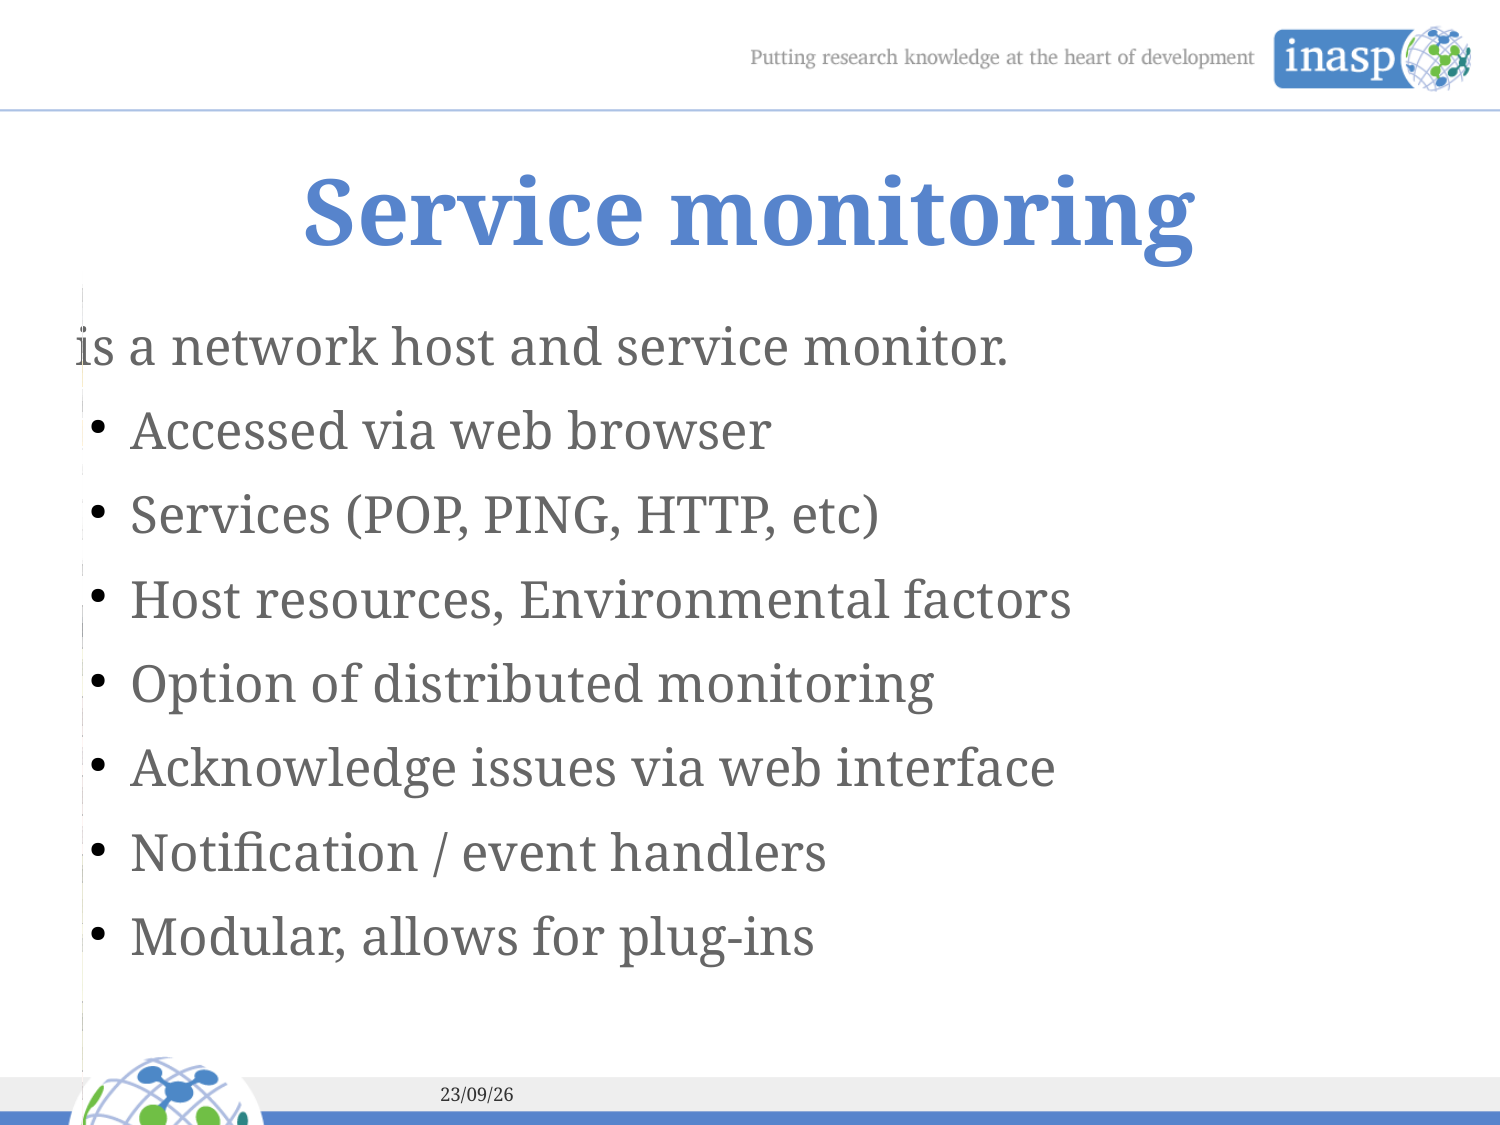

# Service monitoring
is a network host and service monitor.
Accessed via web browser
Services (POP, PING, HTTP, etc)
Host resources, Environmental factors
Option of distributed monitoring
Acknowledge issues via web interface
Notification / event handlers
Modular, allows for plug-ins